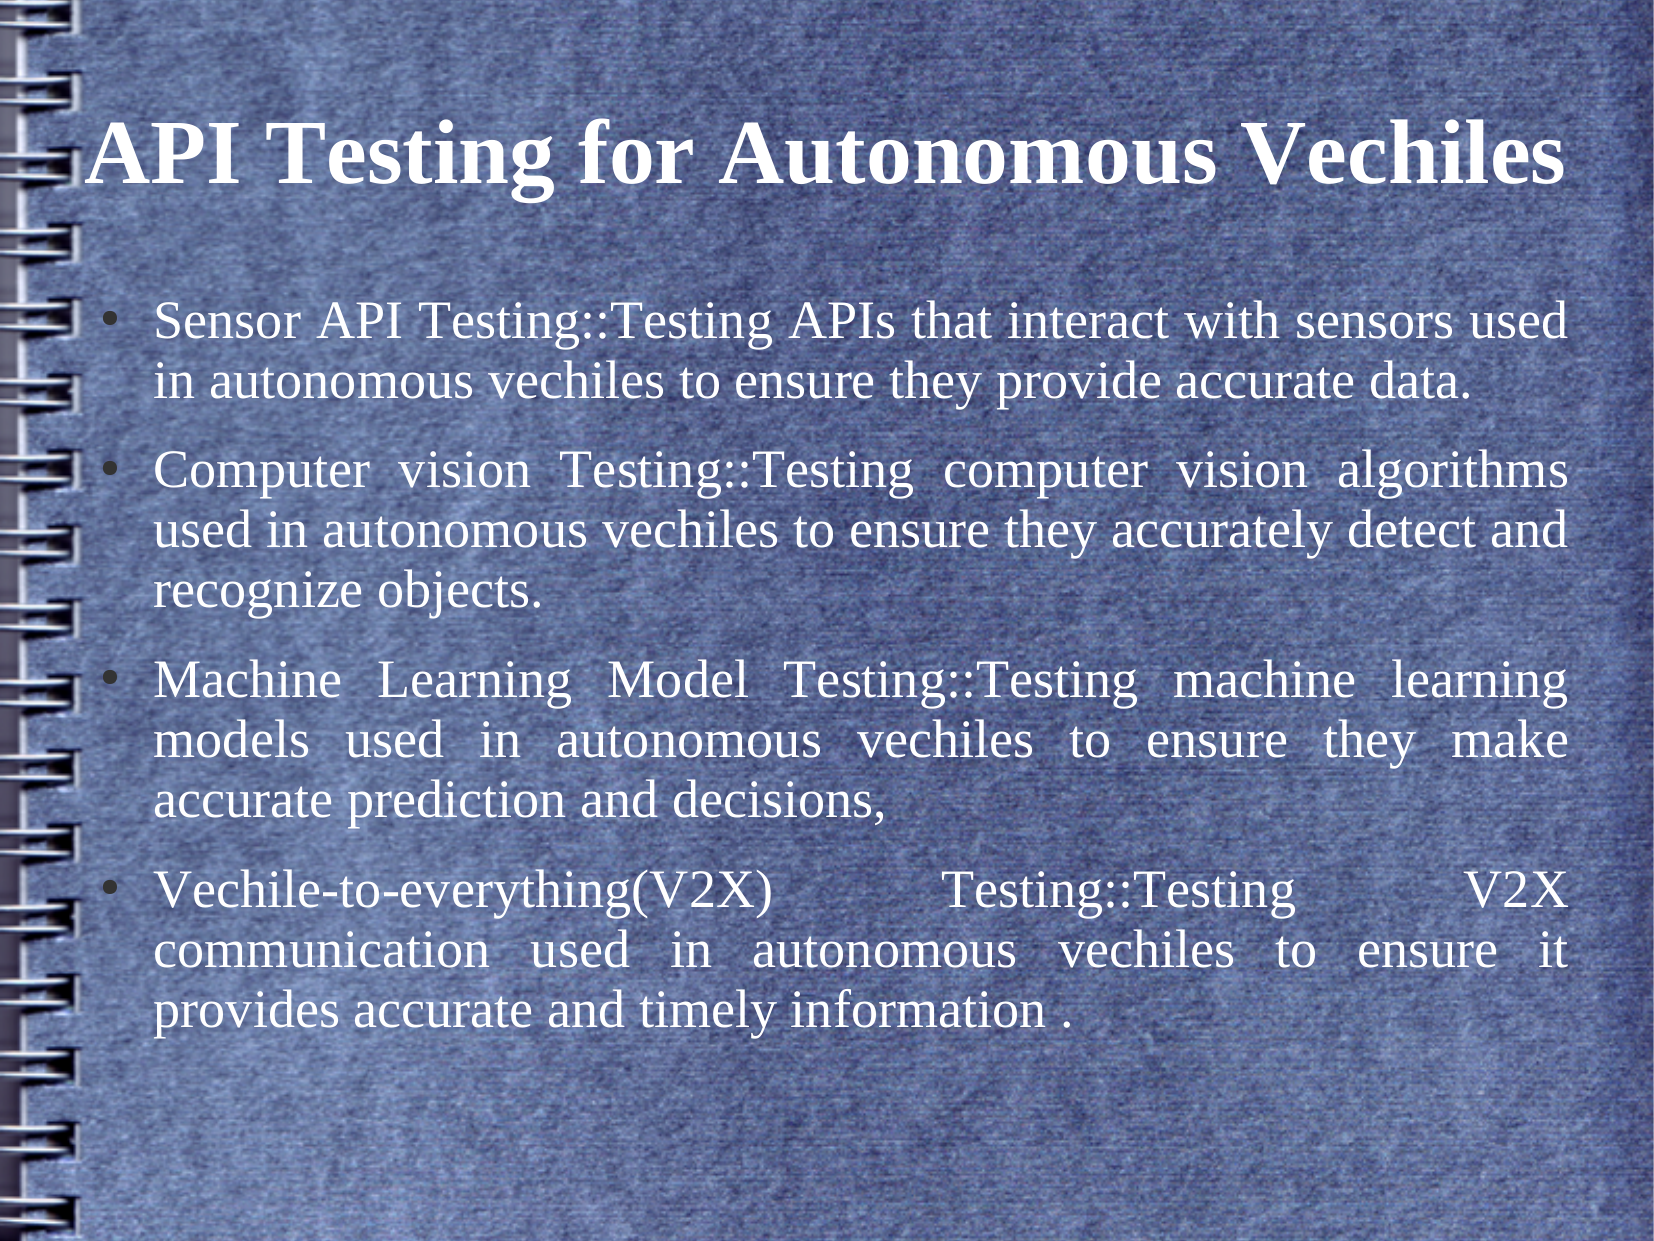

# API Testing for Autonomous Vechiles
Sensor API Testing::Testing APIs that interact with sensors used in autonomous vechiles to ensure they provide accurate data.
Computer vision Testing::Testing computer vision algorithms used in autonomous vechiles to ensure they accurately detect and recognize objects.
Machine Learning Model Testing::Testing machine learning models used in autonomous vechiles to ensure they make accurate prediction and decisions,
Vechile-to-everything(V2X) Testing::Testing V2X communication used in autonomous vechiles to ensure it provides accurate and timely information .